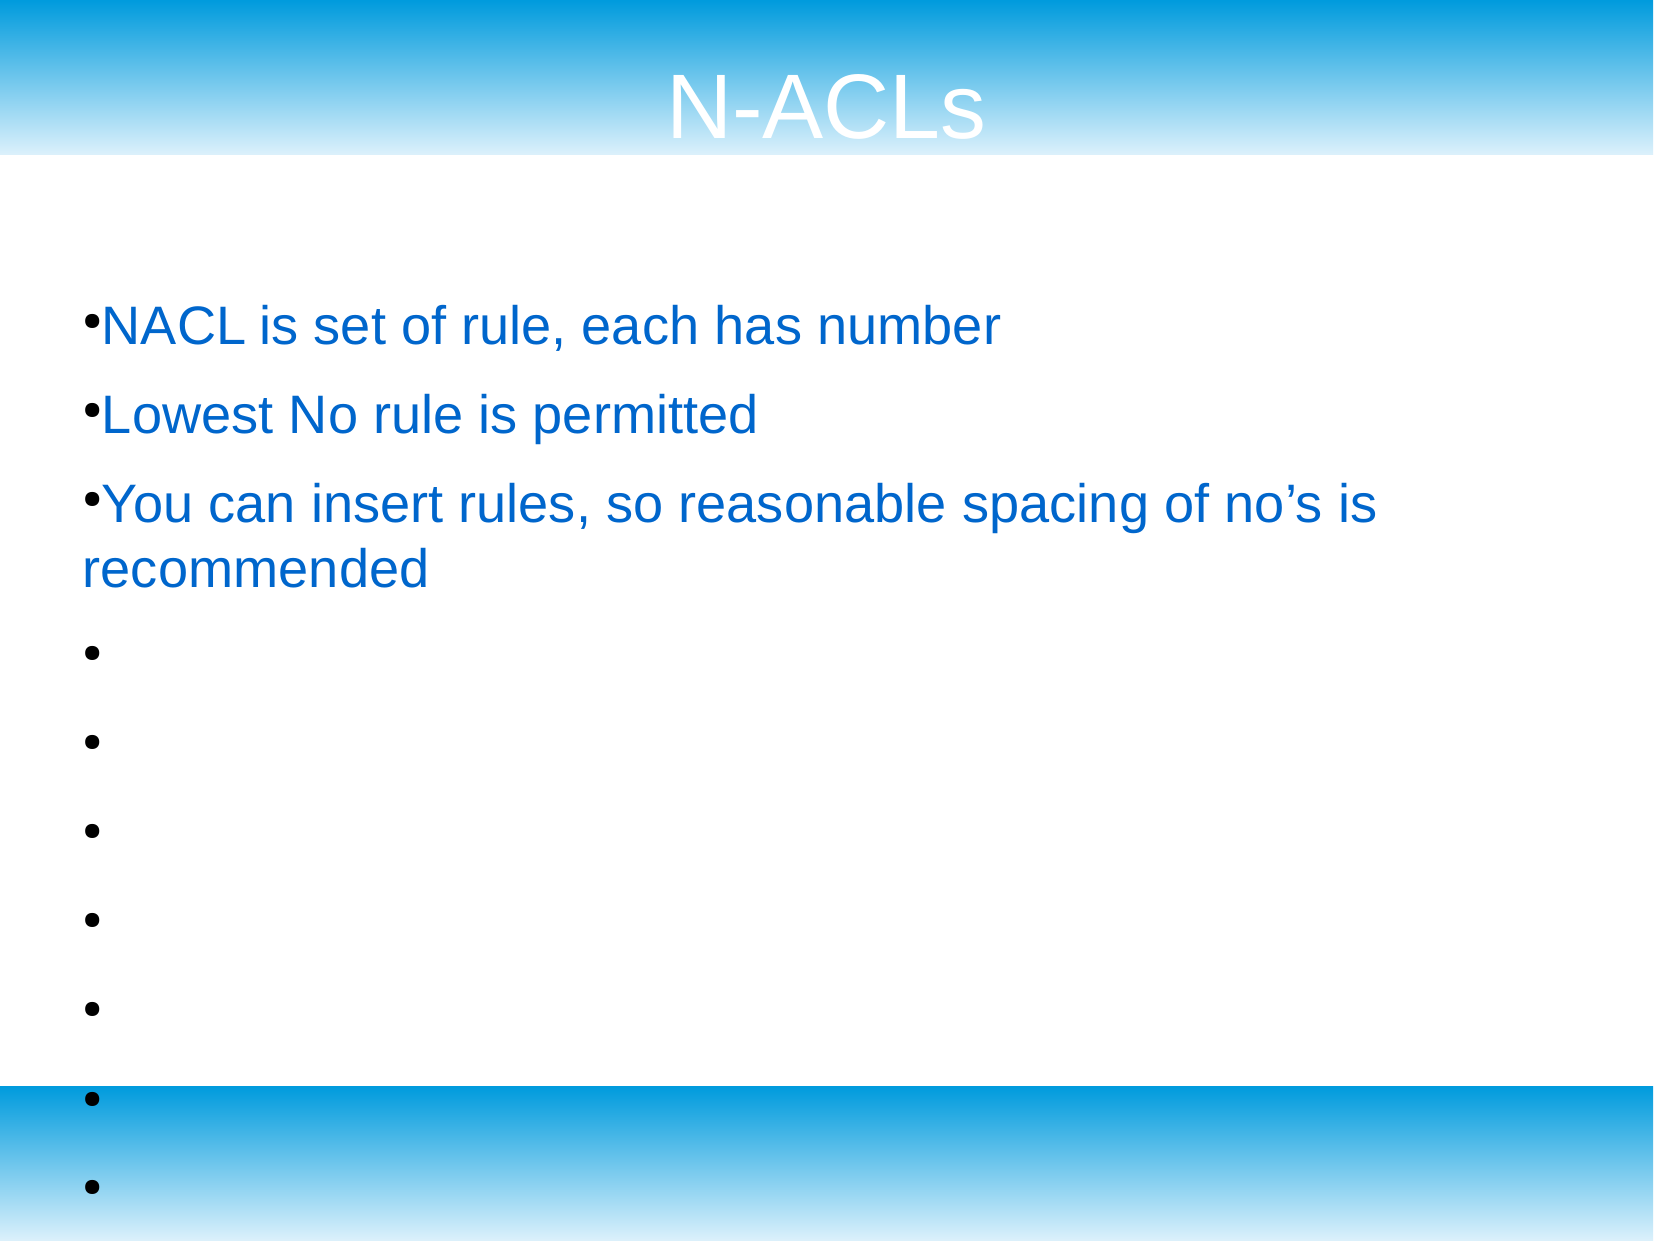

# N-ACLs
NACL is set of rule, each has number
Lowest No rule is permitted
You can insert rules, so reasonable spacing of no’s is recommended